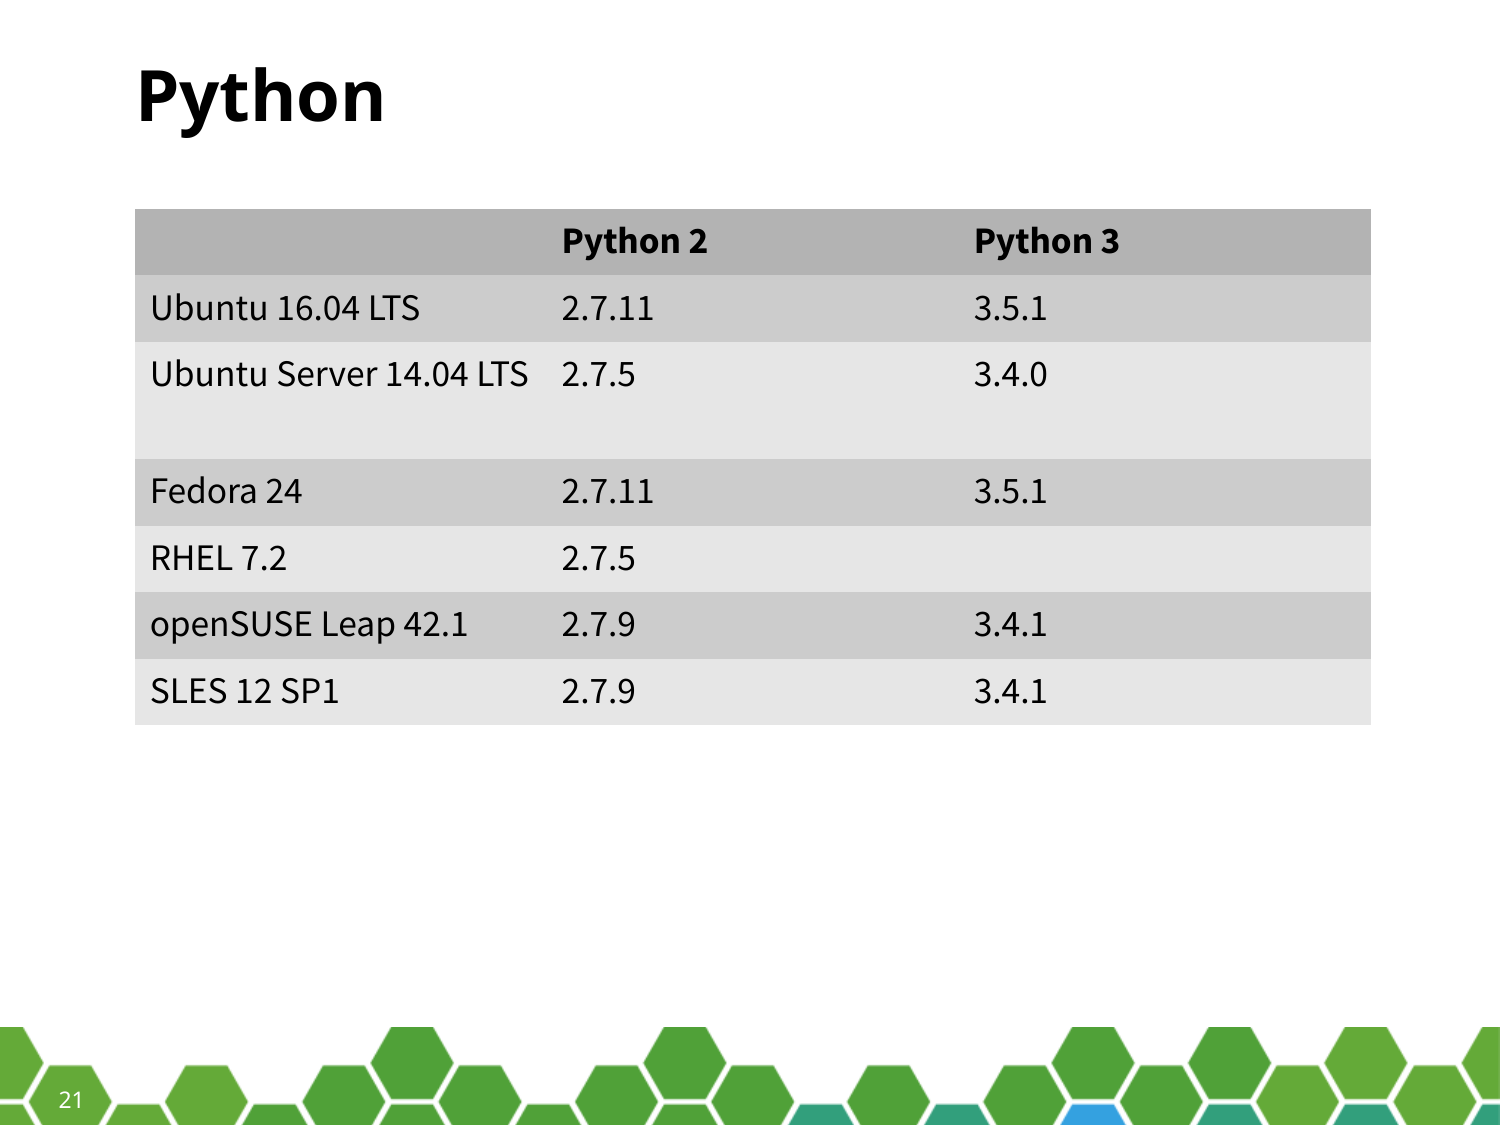

# Python
| | Python 2 | Python 3 |
| --- | --- | --- |
| Ubuntu 16.04 LTS | 2.7.11 | 3.5.1 |
| Ubuntu Server 14.04 LTS | 2.7.5 | 3.4.0 |
| Fedora 24 | 2.7.11 | 3.5.1 |
| RHEL 7.2 | 2.7.5 | |
| openSUSE Leap 42.1 | 2.7.9 | 3.4.1 |
| SLES 12 SP1 | 2.7.9 | 3.4.1 |